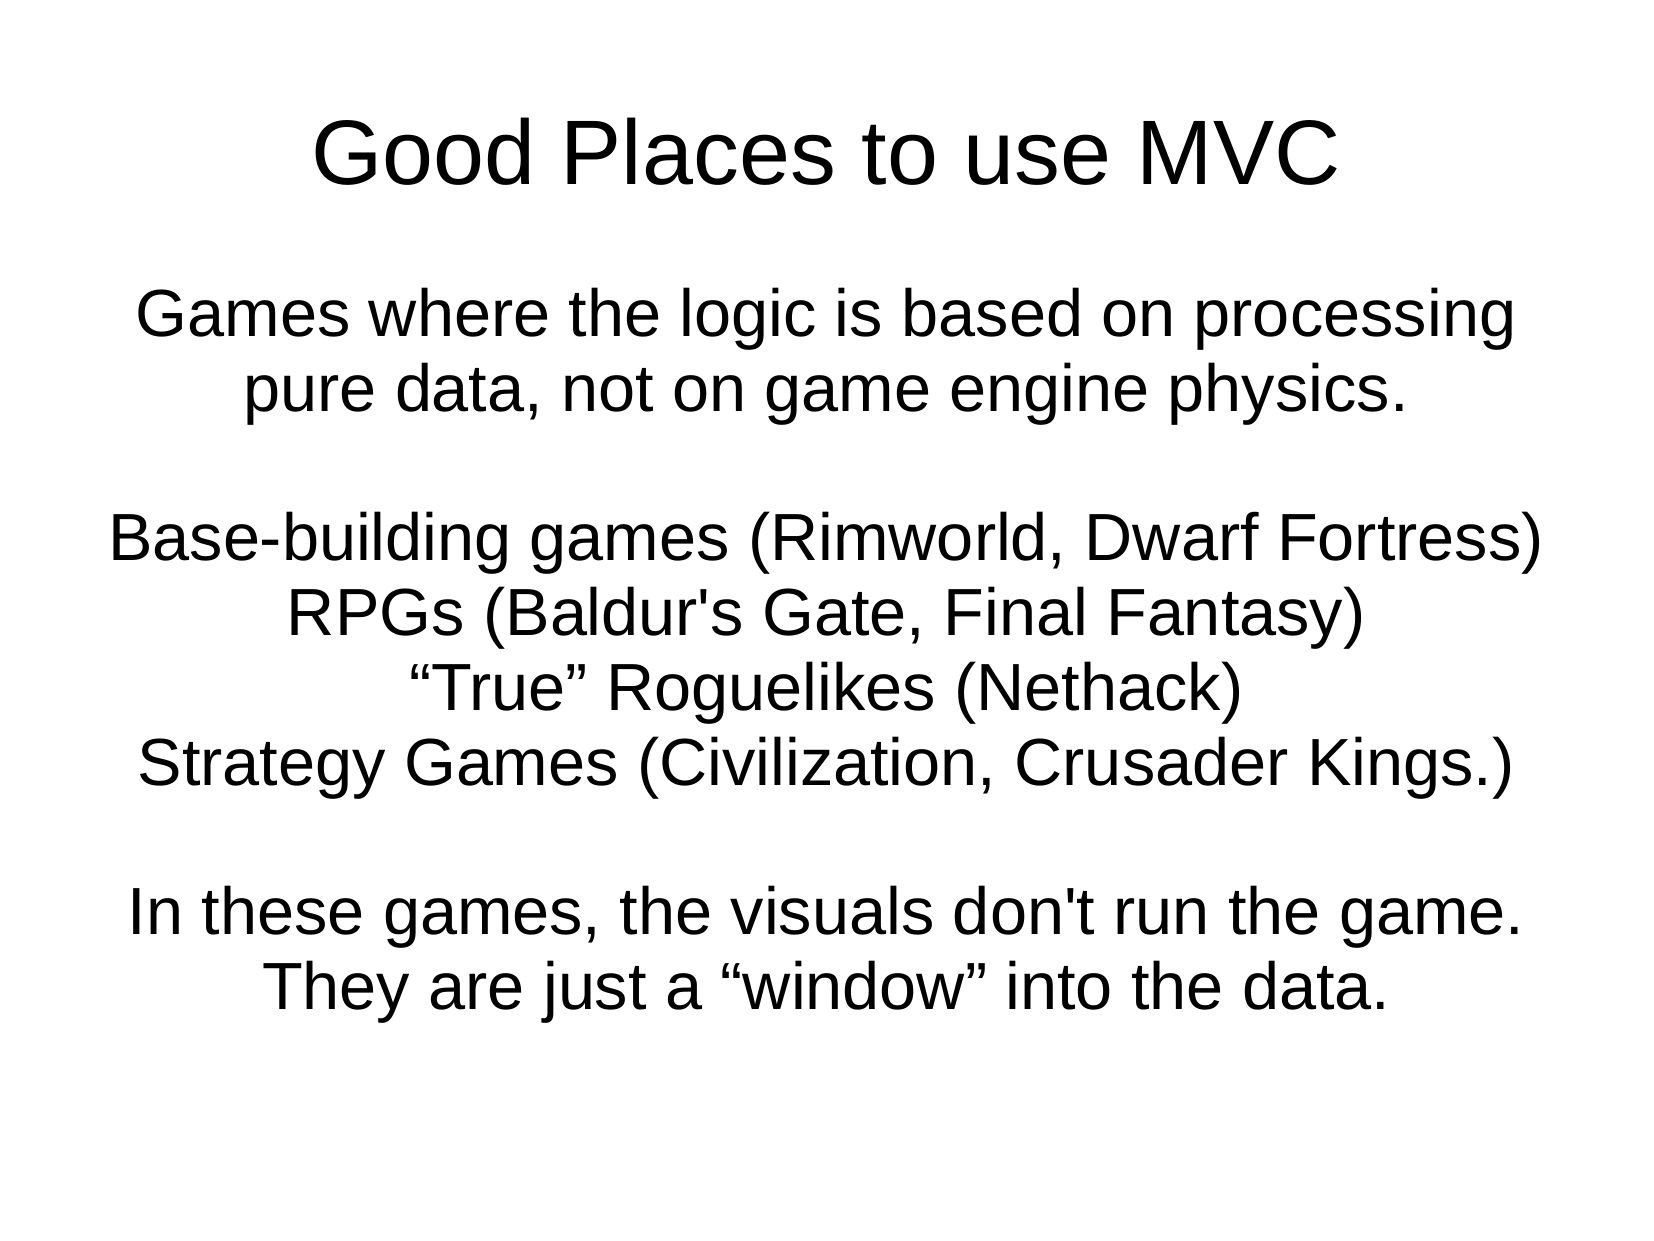

# Good Places to use MVC
Games where the logic is based on processing pure data, not on game engine physics.
Base-building games (Rimworld, Dwarf Fortress)
RPGs (Baldur's Gate, Final Fantasy)
“True” Roguelikes (Nethack)
Strategy Games (Civilization, Crusader Kings.)
 In these games, the visuals don't run the game. They are just a “window” into the data.